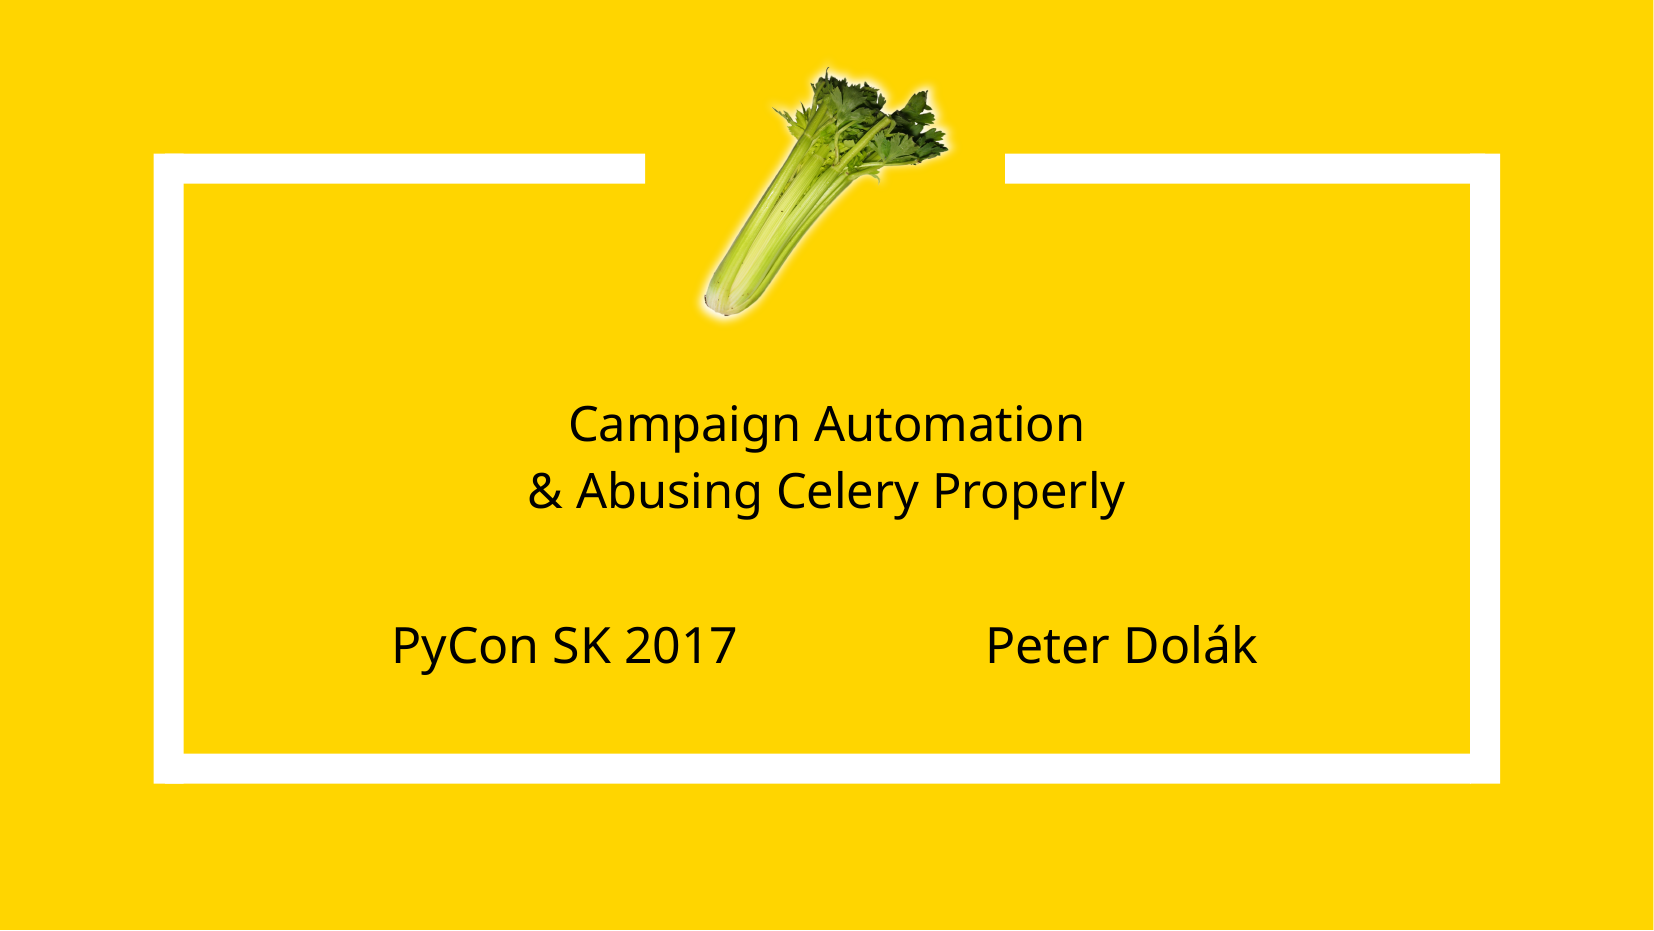

# Campaign Automation & Abusing Celery Properly
PyCon SK 2017 Peter Dolák